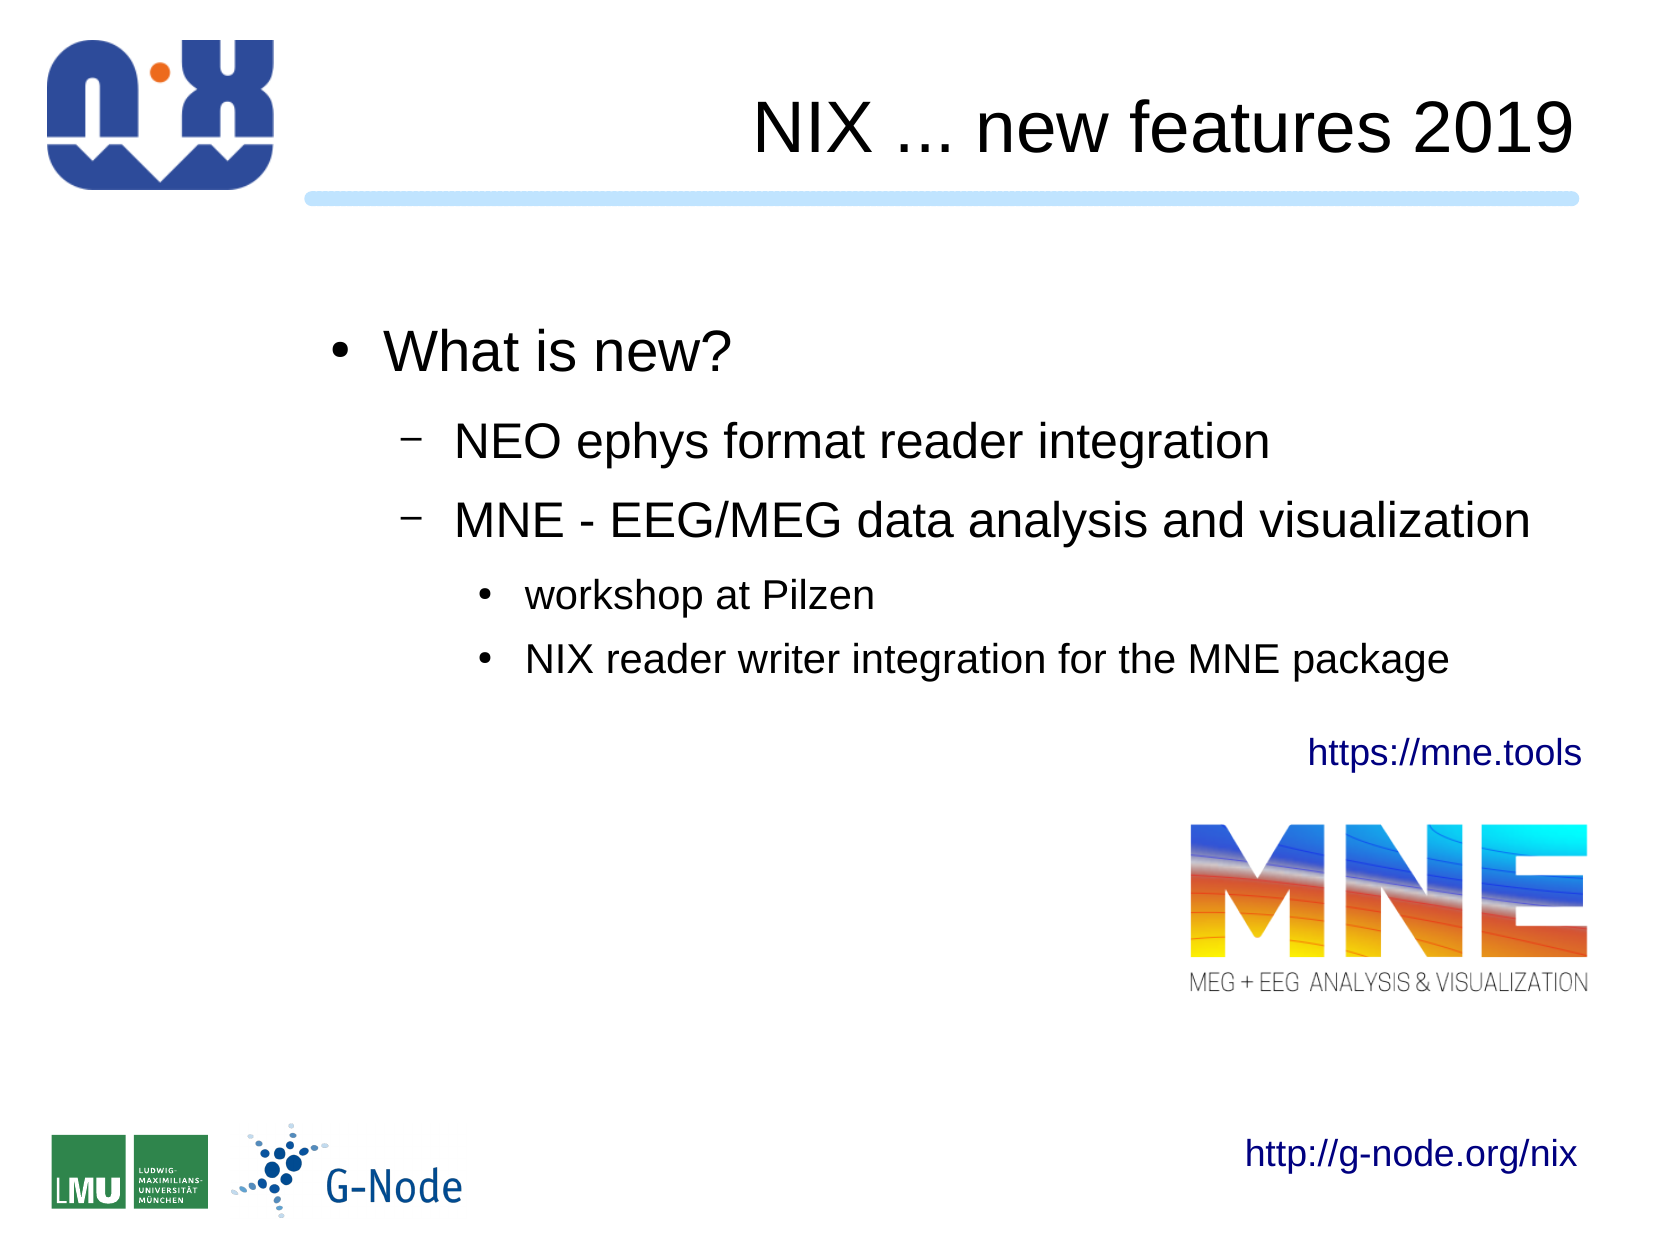

NIX ... new features 2019
# What is new?
NEO ephys format reader integration
MNE - EEG/MEG data analysis and visualization
workshop at Pilzen
NIX reader writer integration for the MNE package
https://mne.tools
http://g-node.org/nix